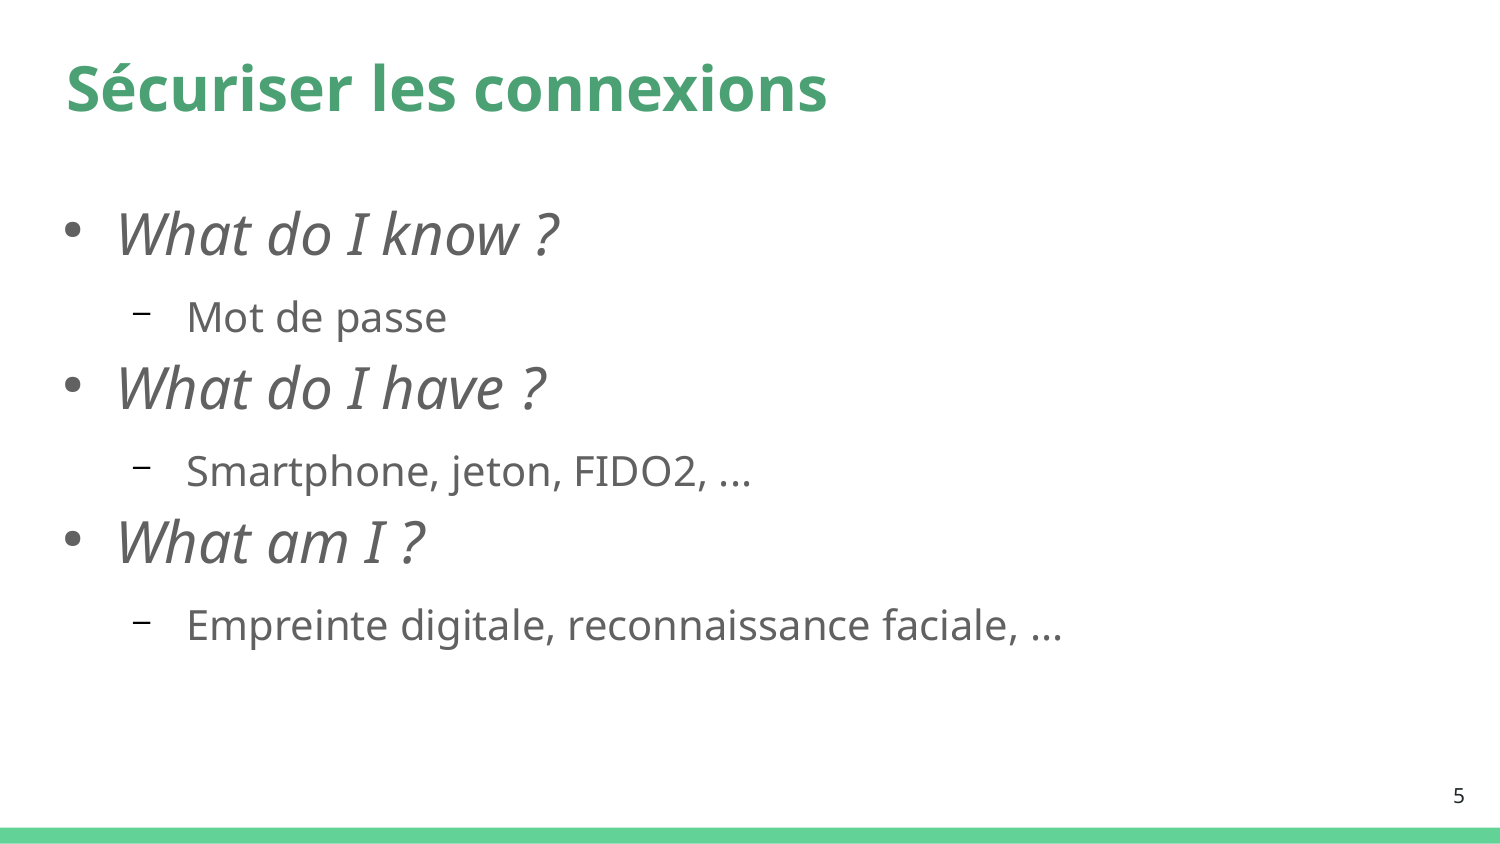

# Sécuriser les connexions
What do I know ?
Mot de passe
What do I have ?
Smartphone, jeton, FIDO2, ...
What am I ?
Empreinte digitale, reconnaissance faciale, ...